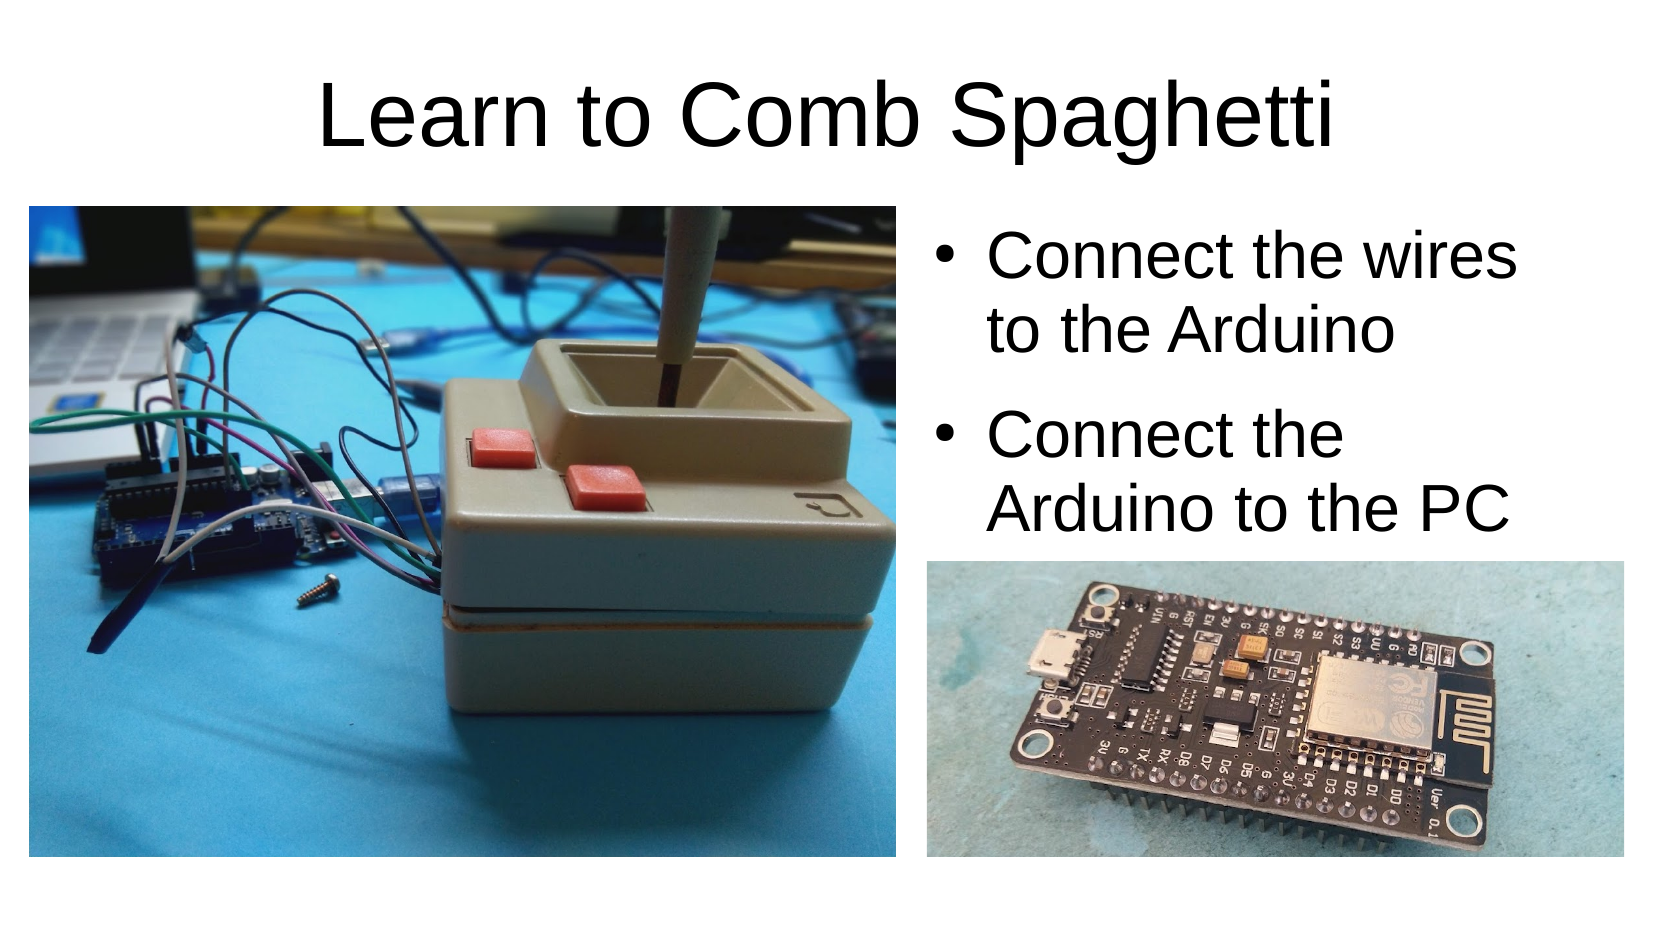

# Learn to Comb Spaghetti
Connect the wires to the Arduino
Connect the Arduino to the PC